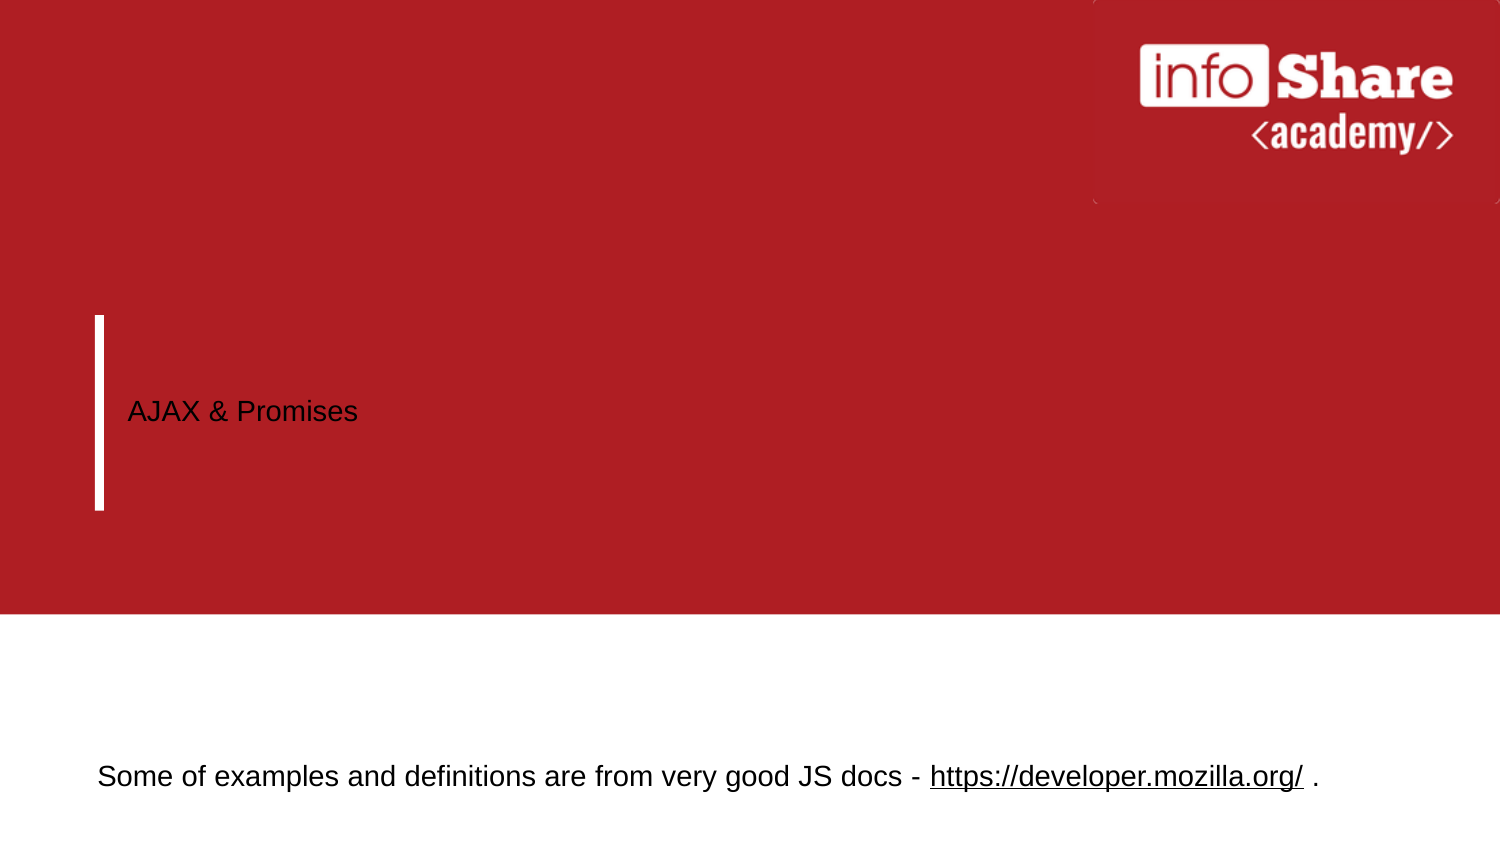

# AJAX & Promises
 Some of examples and definitions are from very good JS docs - https://developer.mozilla.org/ .